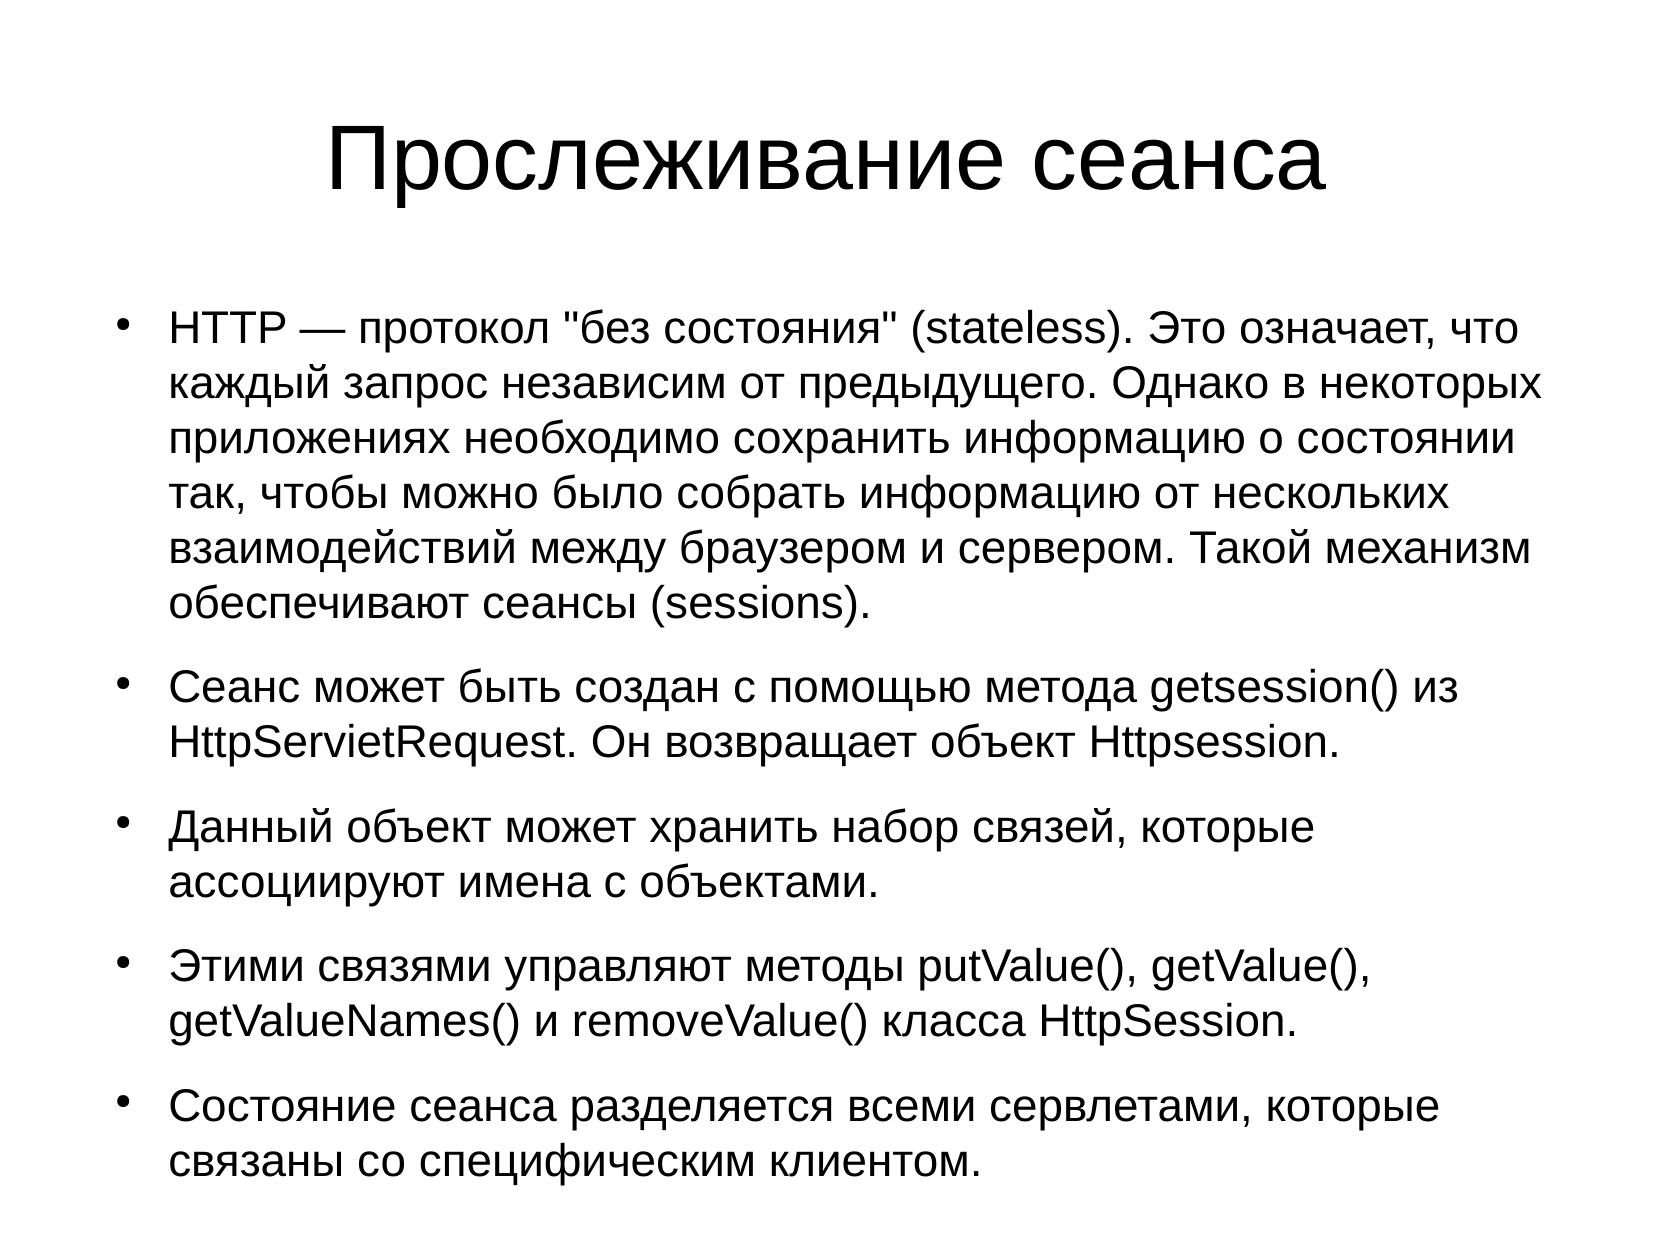

# Прослеживание сеанса
HTTP — протокол "без состояния" (stateless). Это означает, что каждый запрос независим от предыдущего. Однако в некоторых приложениях необходимо сохранить информацию о состоянии так, чтобы можно было собрать информацию от нескольких взаимодействий между браузером и сервером. Такой механизм обеспечивают сеансы (sessions).
Сеанс может быть создан с помощью метода getsession() из HttpServietRequest. Он возвращает объект Httpsession.
Данный объект может хранить набор связей, которые ассоциируют имена с объектами.
Этими связями управляют методы putValue(), getValue(), getValueNames() и removeValue() класса HttpSession.
Состояние сеанса разделяется всеми сервлетами, которые связаны со специфическим клиентом.